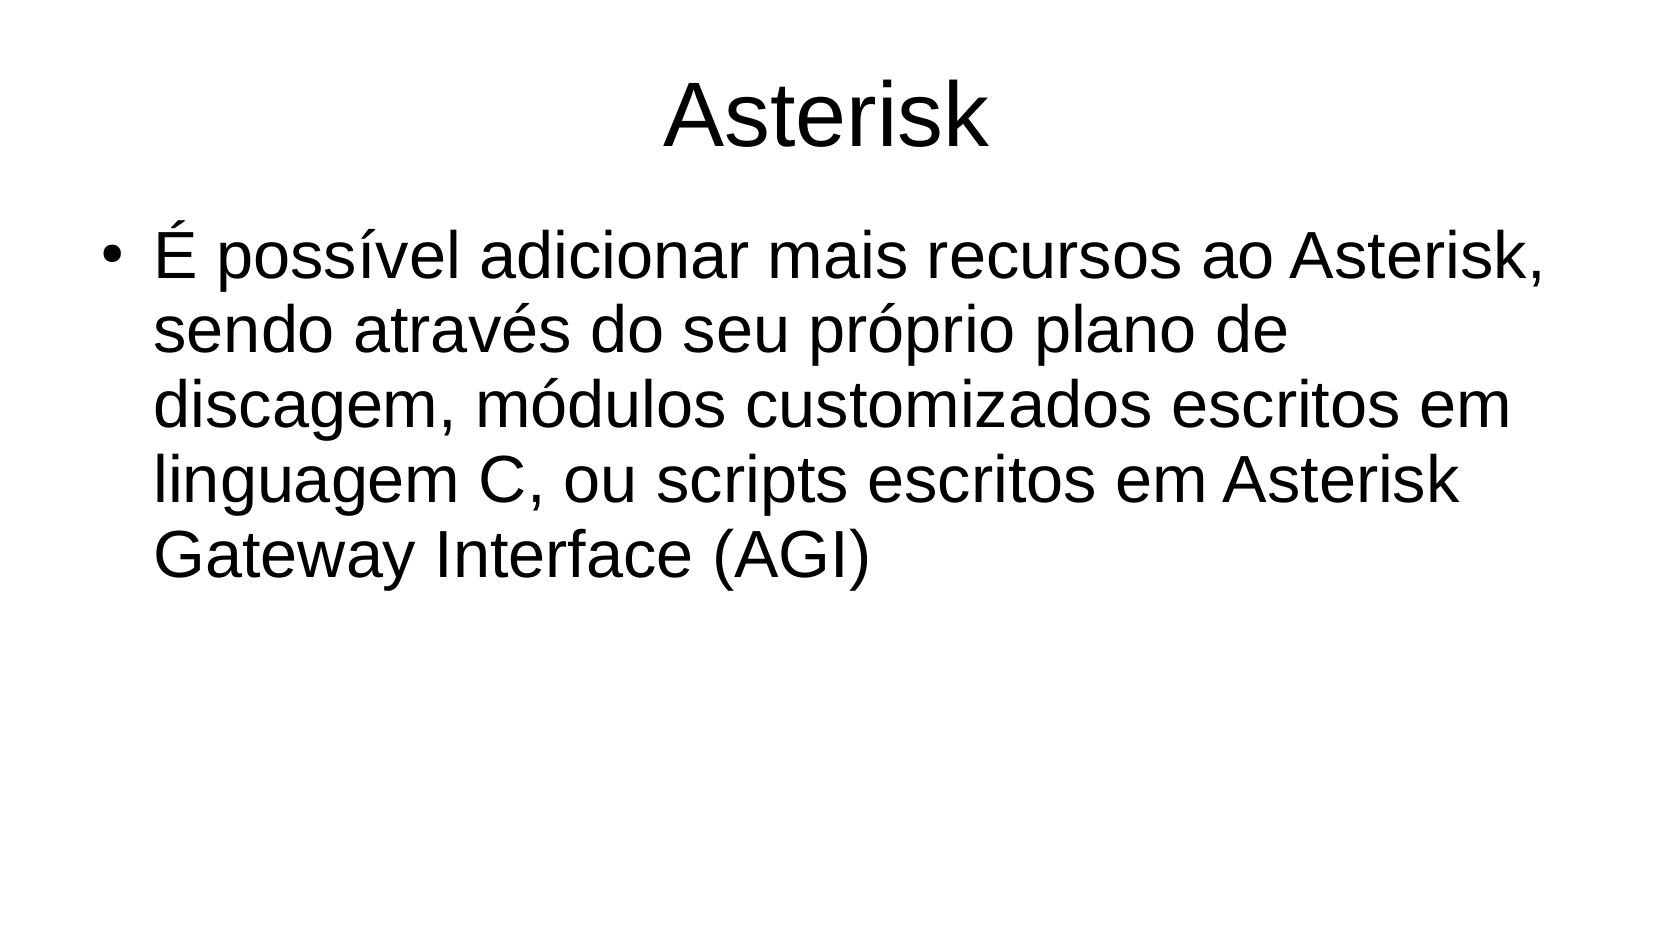

# Asterisk
É possível adicionar mais recursos ao Asterisk, sendo através do seu próprio plano de discagem, módulos customizados escritos em linguagem C, ou scripts escritos em Asterisk Gateway Interface (AGI)